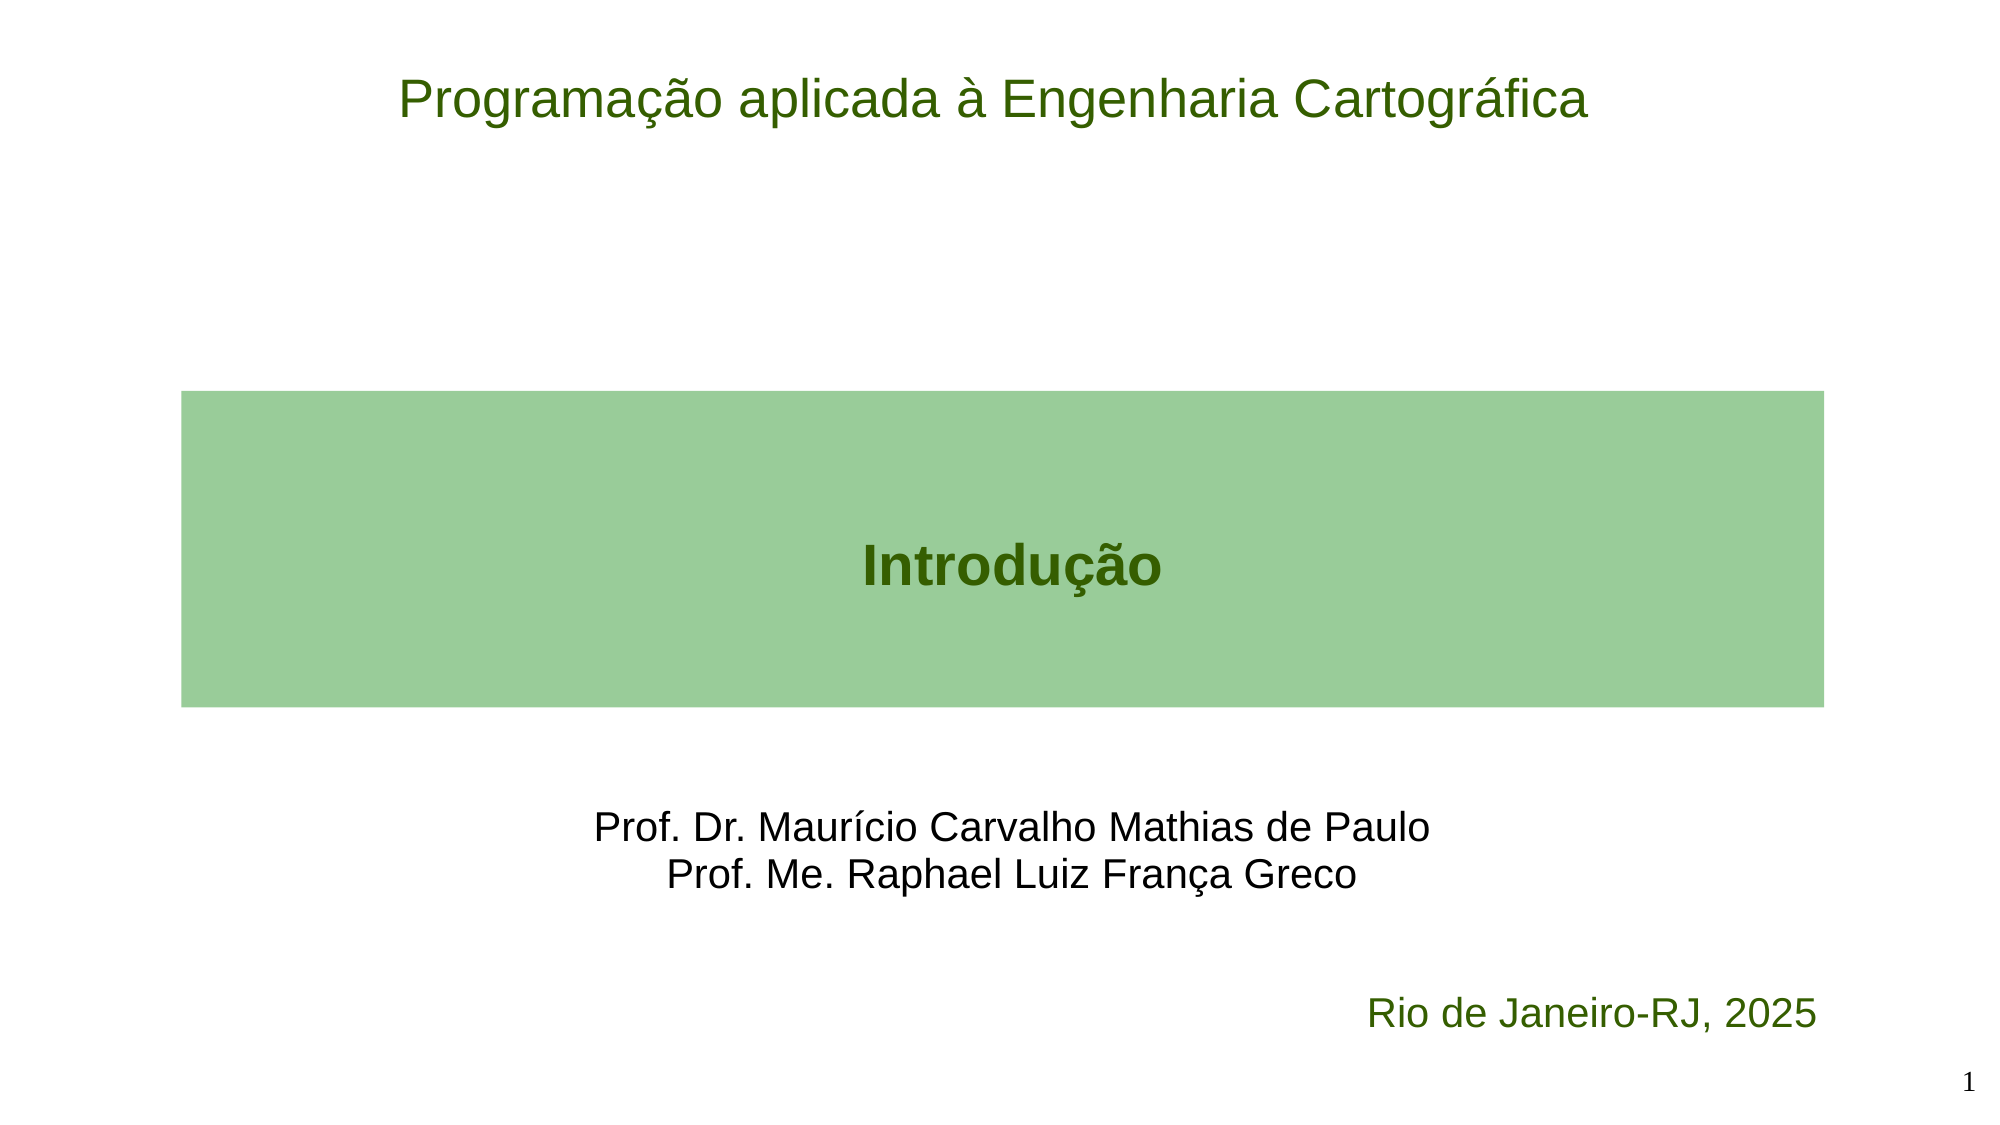

Programação aplicada à Engenharia Cartográfica
# Introdução
Prof. Dr. Maurício Carvalho Mathias de Paulo
Prof. Me. Raphael Luiz França Greco
Rio de Janeiro-RJ, 2025
1